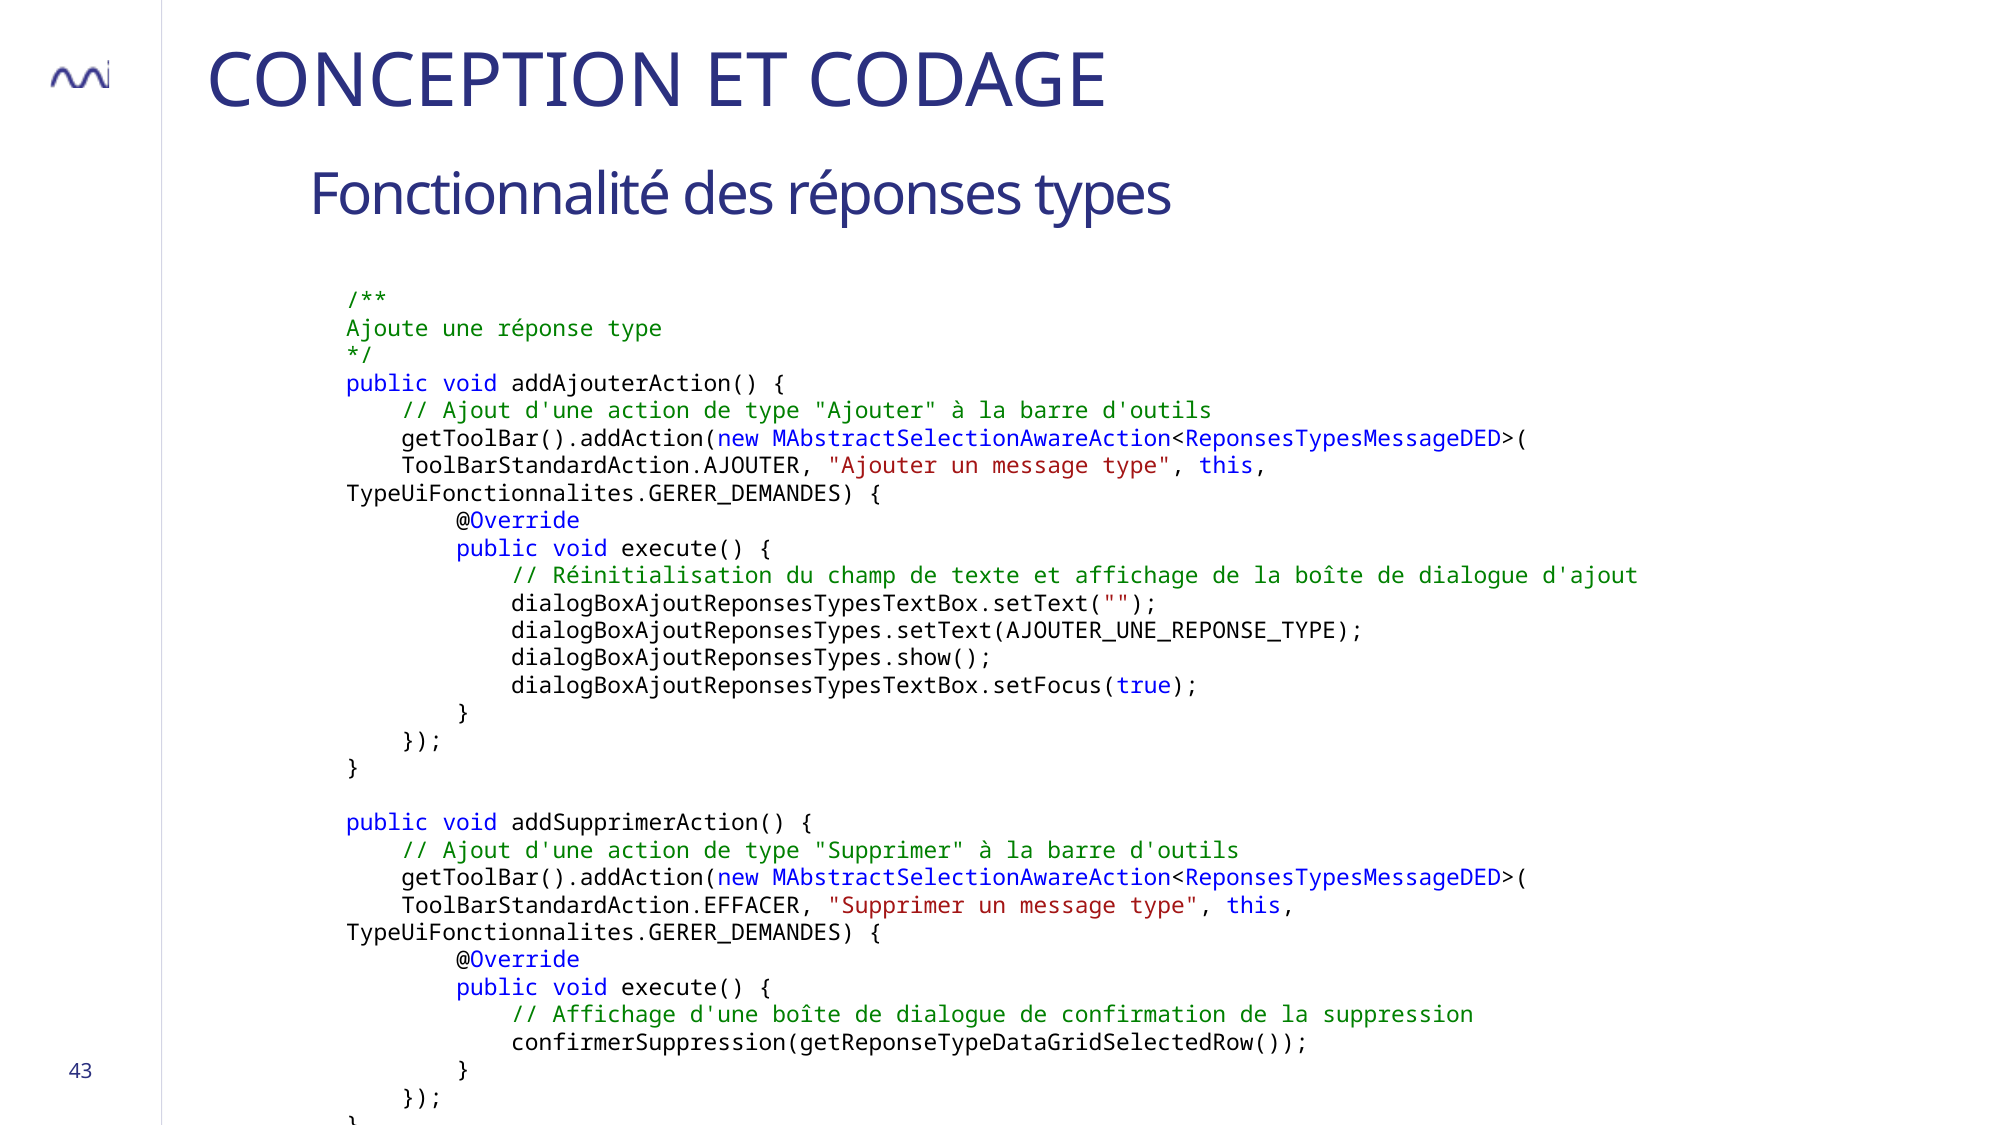

CONCEPTION ET CODAGE
Fonctionnalité des réponses types
/**
Ajoute une réponse type
*/
public void addAjouterAction() {
    // Ajout d'une action de type "Ajouter" à la barre d'outils
    getToolBar().addAction(new MAbstractSelectionAwareAction<ReponsesTypesMessageDED>(
    ToolBarStandardAction.AJOUTER, "Ajouter un message type", this, TypeUiFonctionnalites.GERER_DEMANDES) {
        @Override
        public void execute() {
            // Réinitialisation du champ de texte et affichage de la boîte de dialogue d'ajout
            dialogBoxAjoutReponsesTypesTextBox.setText("");
            dialogBoxAjoutReponsesTypes.setText(AJOUTER_UNE_REPONSE_TYPE);
            dialogBoxAjoutReponsesTypes.show();
            dialogBoxAjoutReponsesTypesTextBox.setFocus(true);
        }
    });
}
public void addSupprimerAction() {
    // Ajout d'une action de type "Supprimer" à la barre d'outils
    getToolBar().addAction(new MAbstractSelectionAwareAction<ReponsesTypesMessageDED>(
    ToolBarStandardAction.EFFACER, "Supprimer un message type", this, TypeUiFonctionnalites.GERER_DEMANDES) {
        @Override
        public void execute() {
            // Affichage d'une boîte de dialogue de confirmation de la suppression
            confirmerSuppression(getReponseTypeDataGridSelectedRow());
        }
    });
}
31